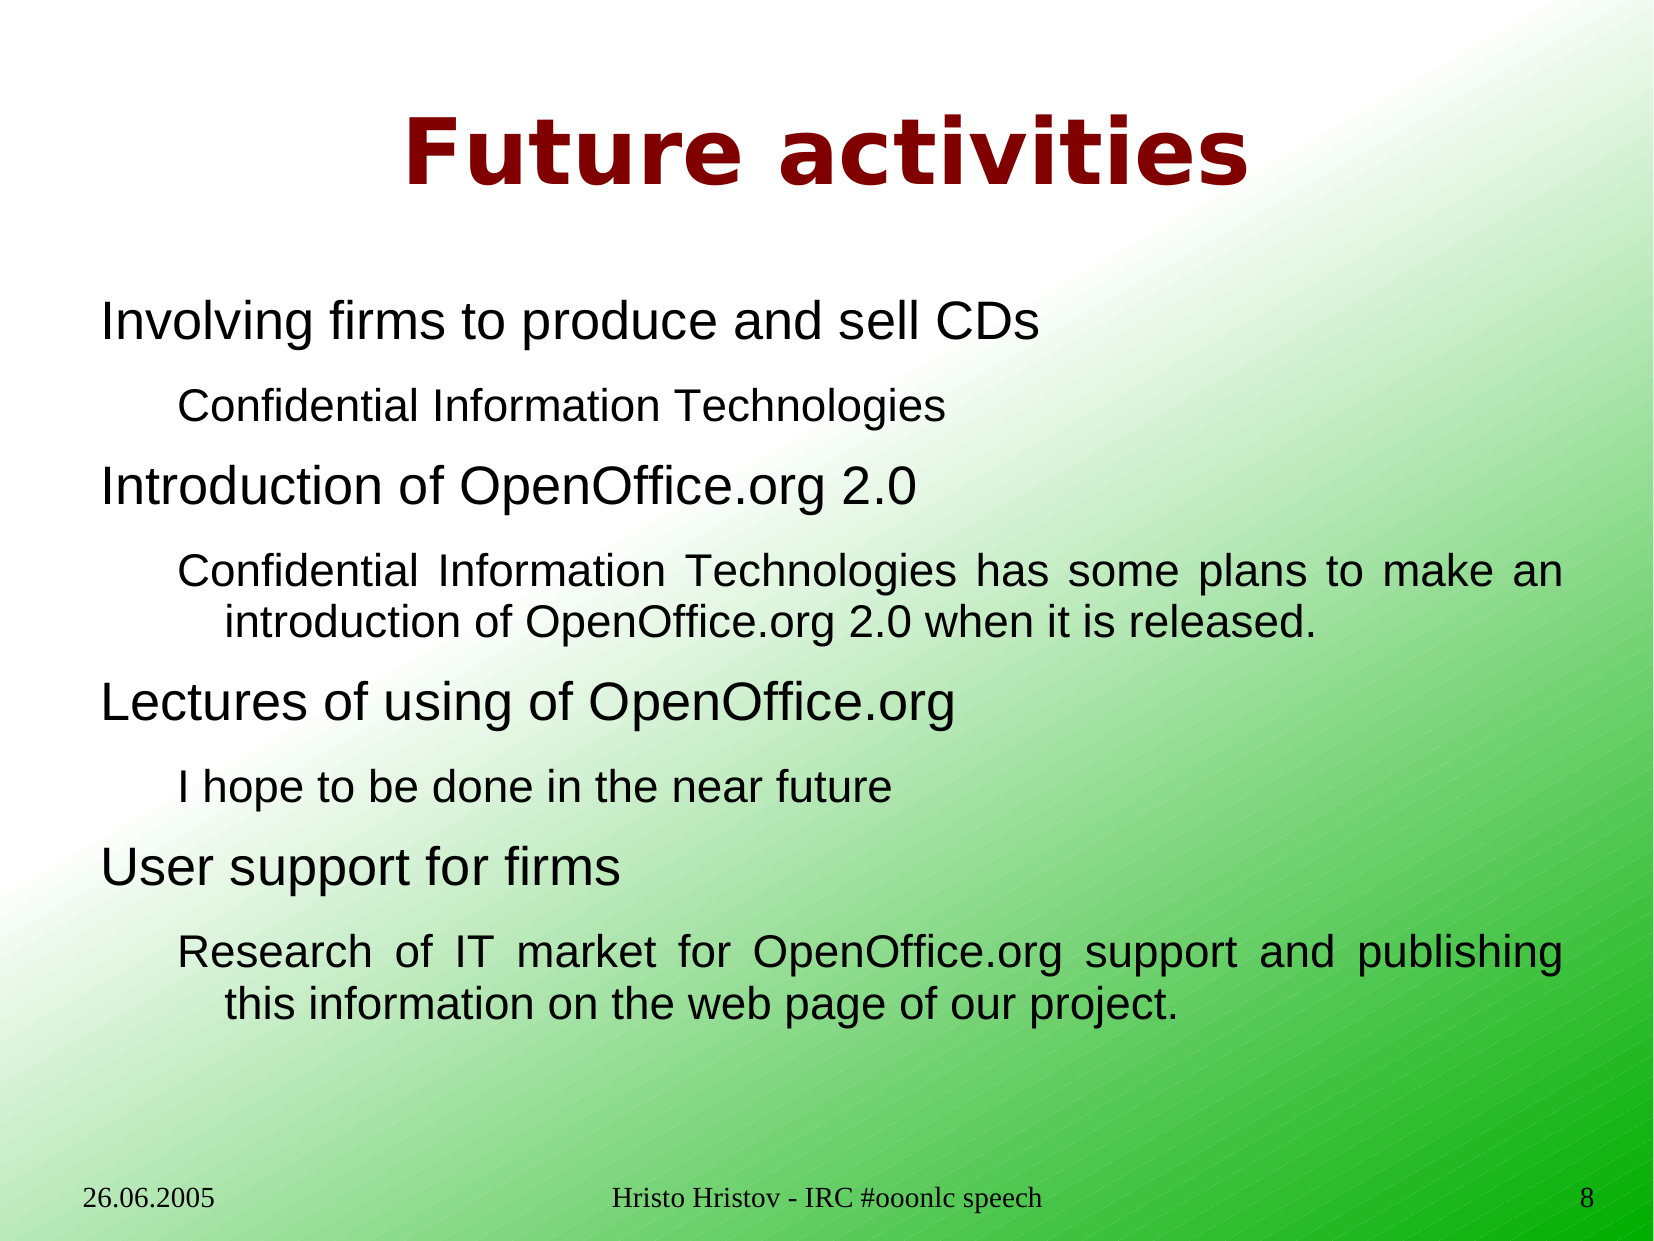

Future activities
# Involving firms to produce and sell CDs
Confidential Information Technologies
Introduction of OpenOffice.org 2.0
Confidential Information Technologies has some plans to make an introduction of OpenOffice.org 2.0 when it is released.
Lectures of using of OpenOffice.org
I hope to be done in the near future
User support for firms
Research of IT market for OpenOffice.org support and publishing this information on the web page of our project.
26.06.2005
Hristo Hristov - IRC #ooonlc speech
8